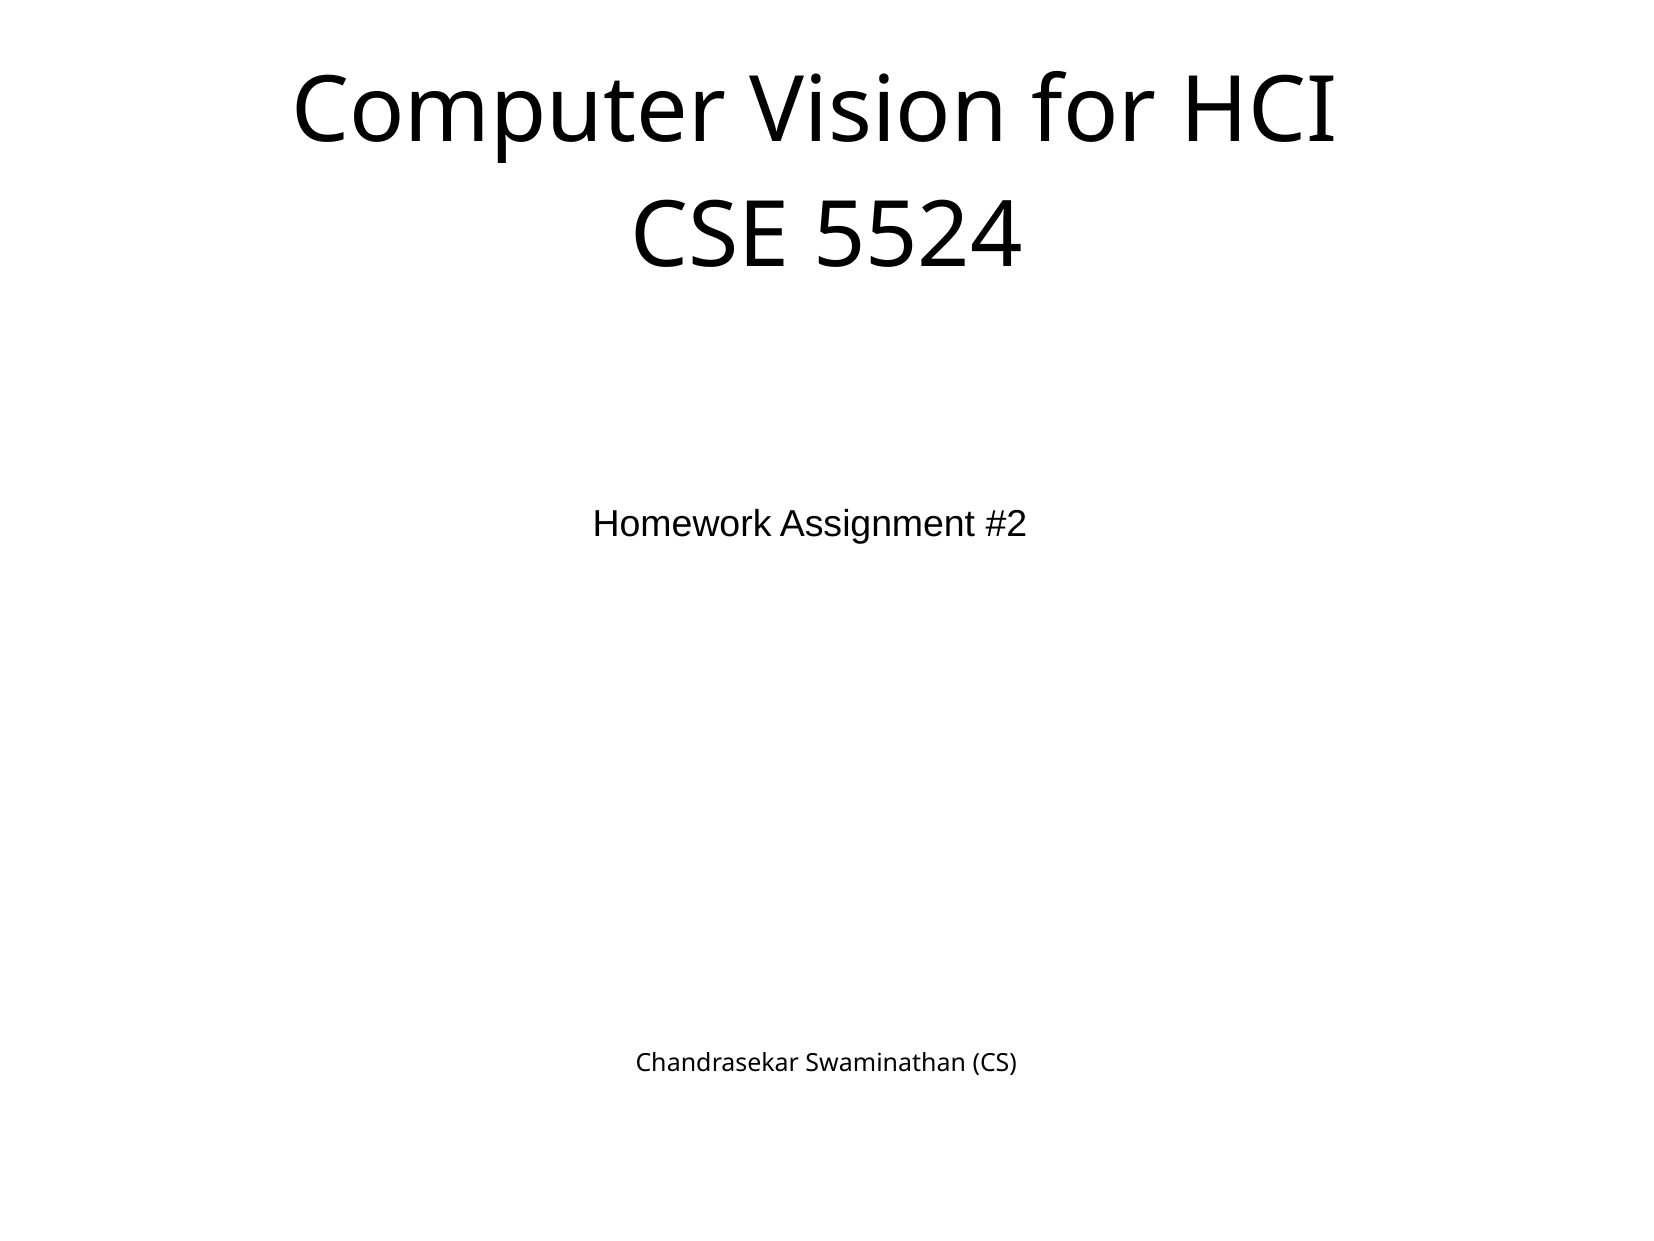

Computer Vision for HCI
CSE 5524
# Chandrasekar Swaminathan (CS)
Homework Assignment #2